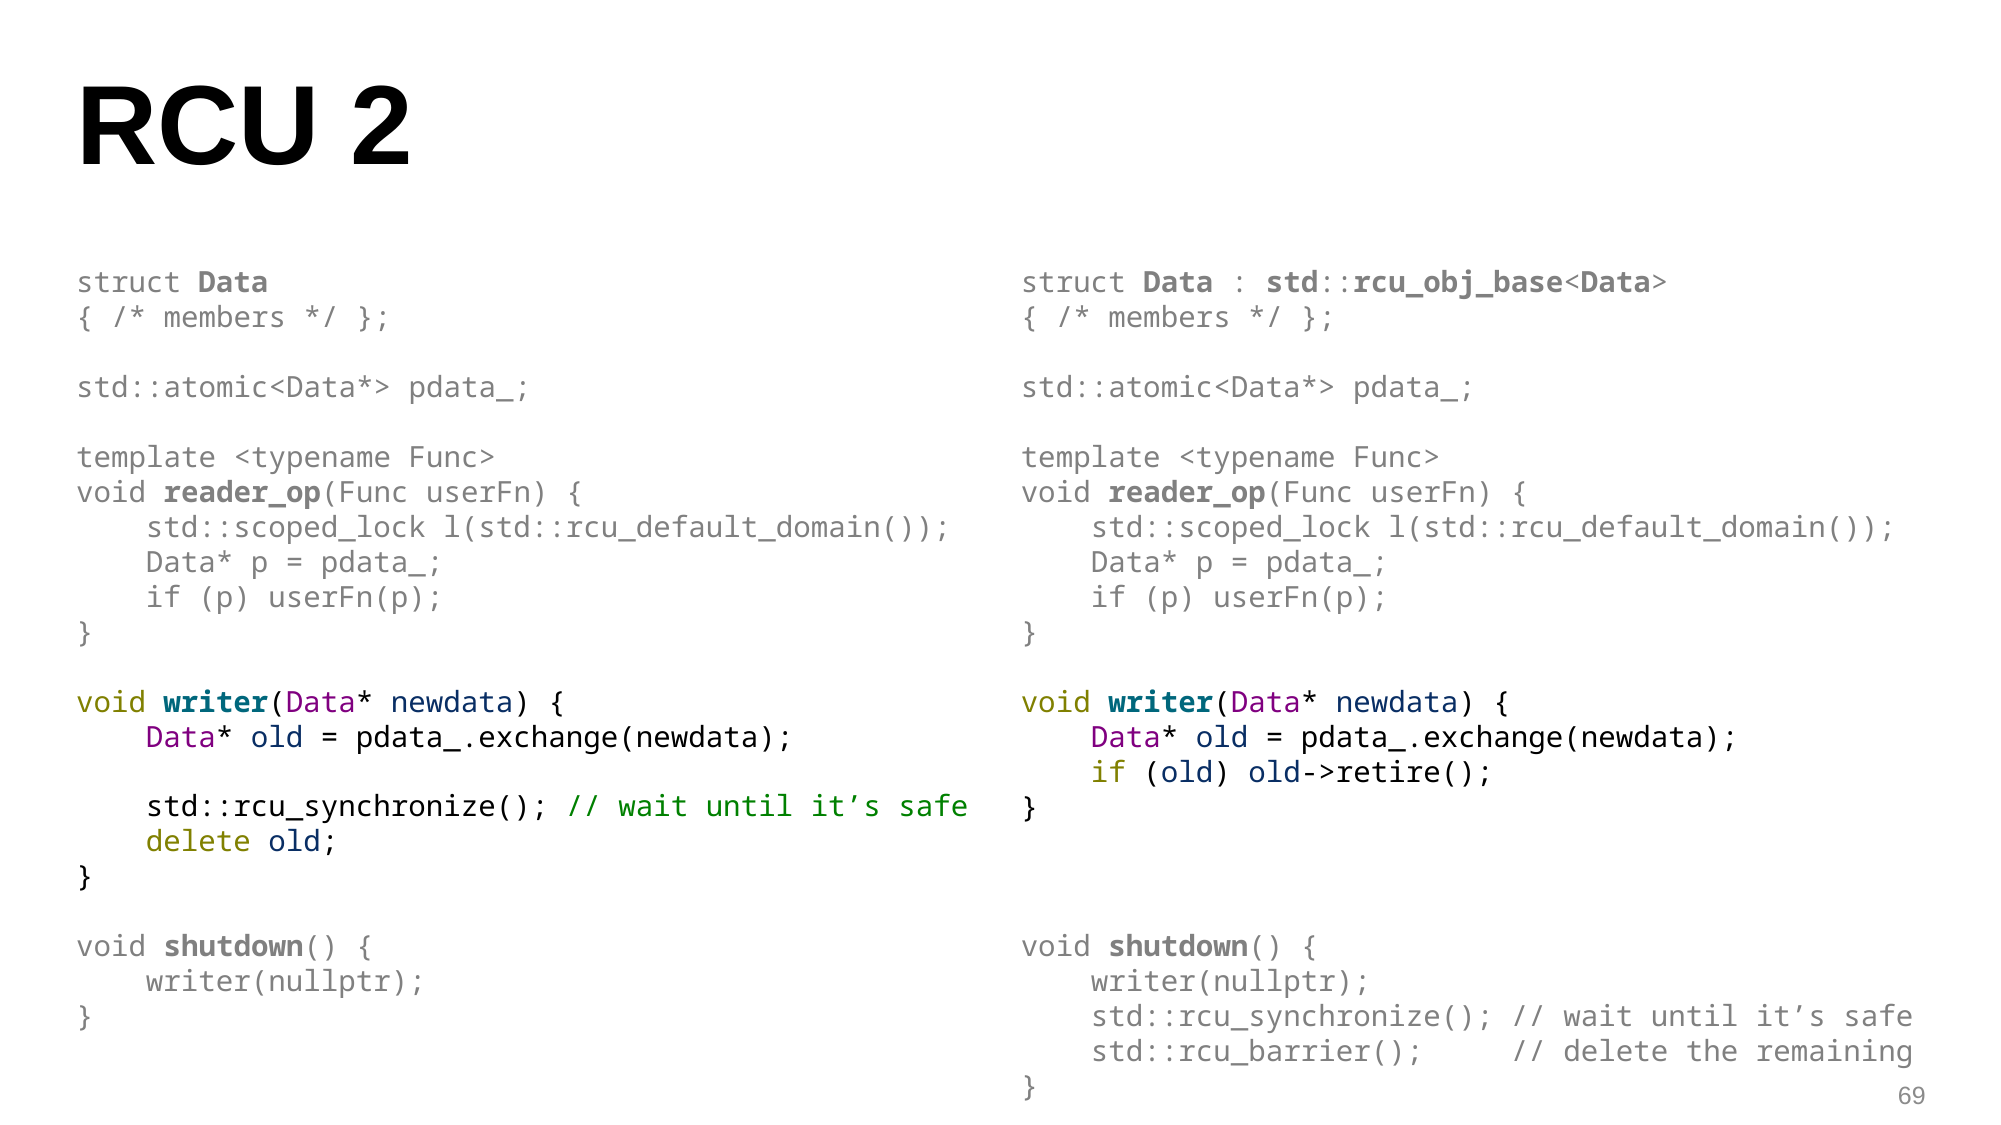

# RCU 2
struct Data
{ /* members */ };
std::atomic<Data*> pdata_;
template <typename Func>
void reader_op(Func userFn) {
 std::scoped_lock l(std::rcu_default_domain());
 Data* p = pdata_;
 if (p) userFn(p);
}
void writer(Data* newdata) {
 Data* old = pdata_.exchange(newdata);
 std::rcu_synchronize(); // wait until it’s safe
 delete old;
}
void shutdown() {
 writer(nullptr);
}
struct Data : std::rcu_obj_base<Data>
{ /* members */ };
std::atomic<Data*> pdata_;
template <typename Func>
void reader_op(Func userFn) {
 std::scoped_lock l(std::rcu_default_domain());
 Data* p = pdata_;
 if (p) userFn(p);
}
void writer(Data* newdata) {
 Data* old = pdata_.exchange(newdata);
 if (old) old->retire();
}
void shutdown() {
 writer(nullptr);
 std::rcu_synchronize(); // wait until it’s safe
 std::rcu_barrier(); // delete the remaining
}